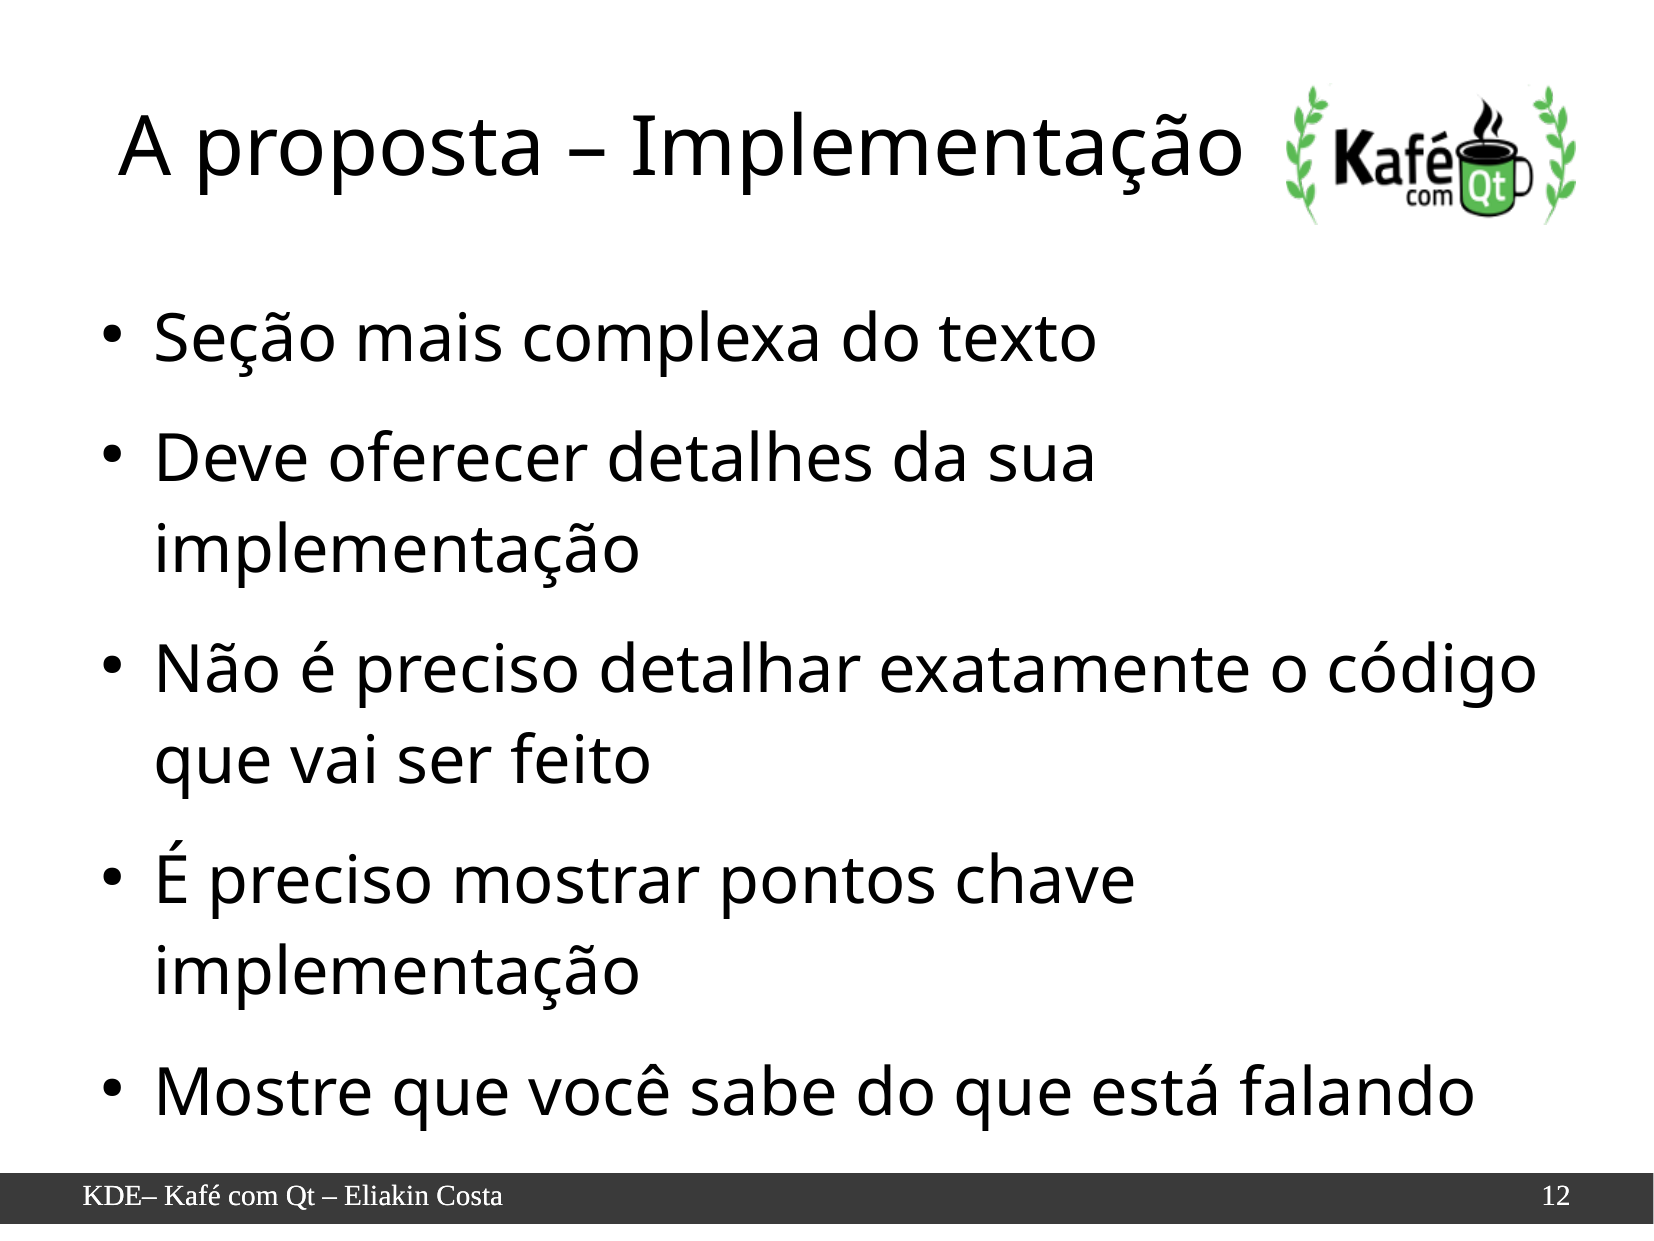

# A proposta – Implementação
Seção mais complexa do texto
Deve oferecer detalhes da sua implementação
Não é preciso detalhar exatamente o código que vai ser feito
É preciso mostrar pontos chave implementação
Mostre que você sabe do que está falando